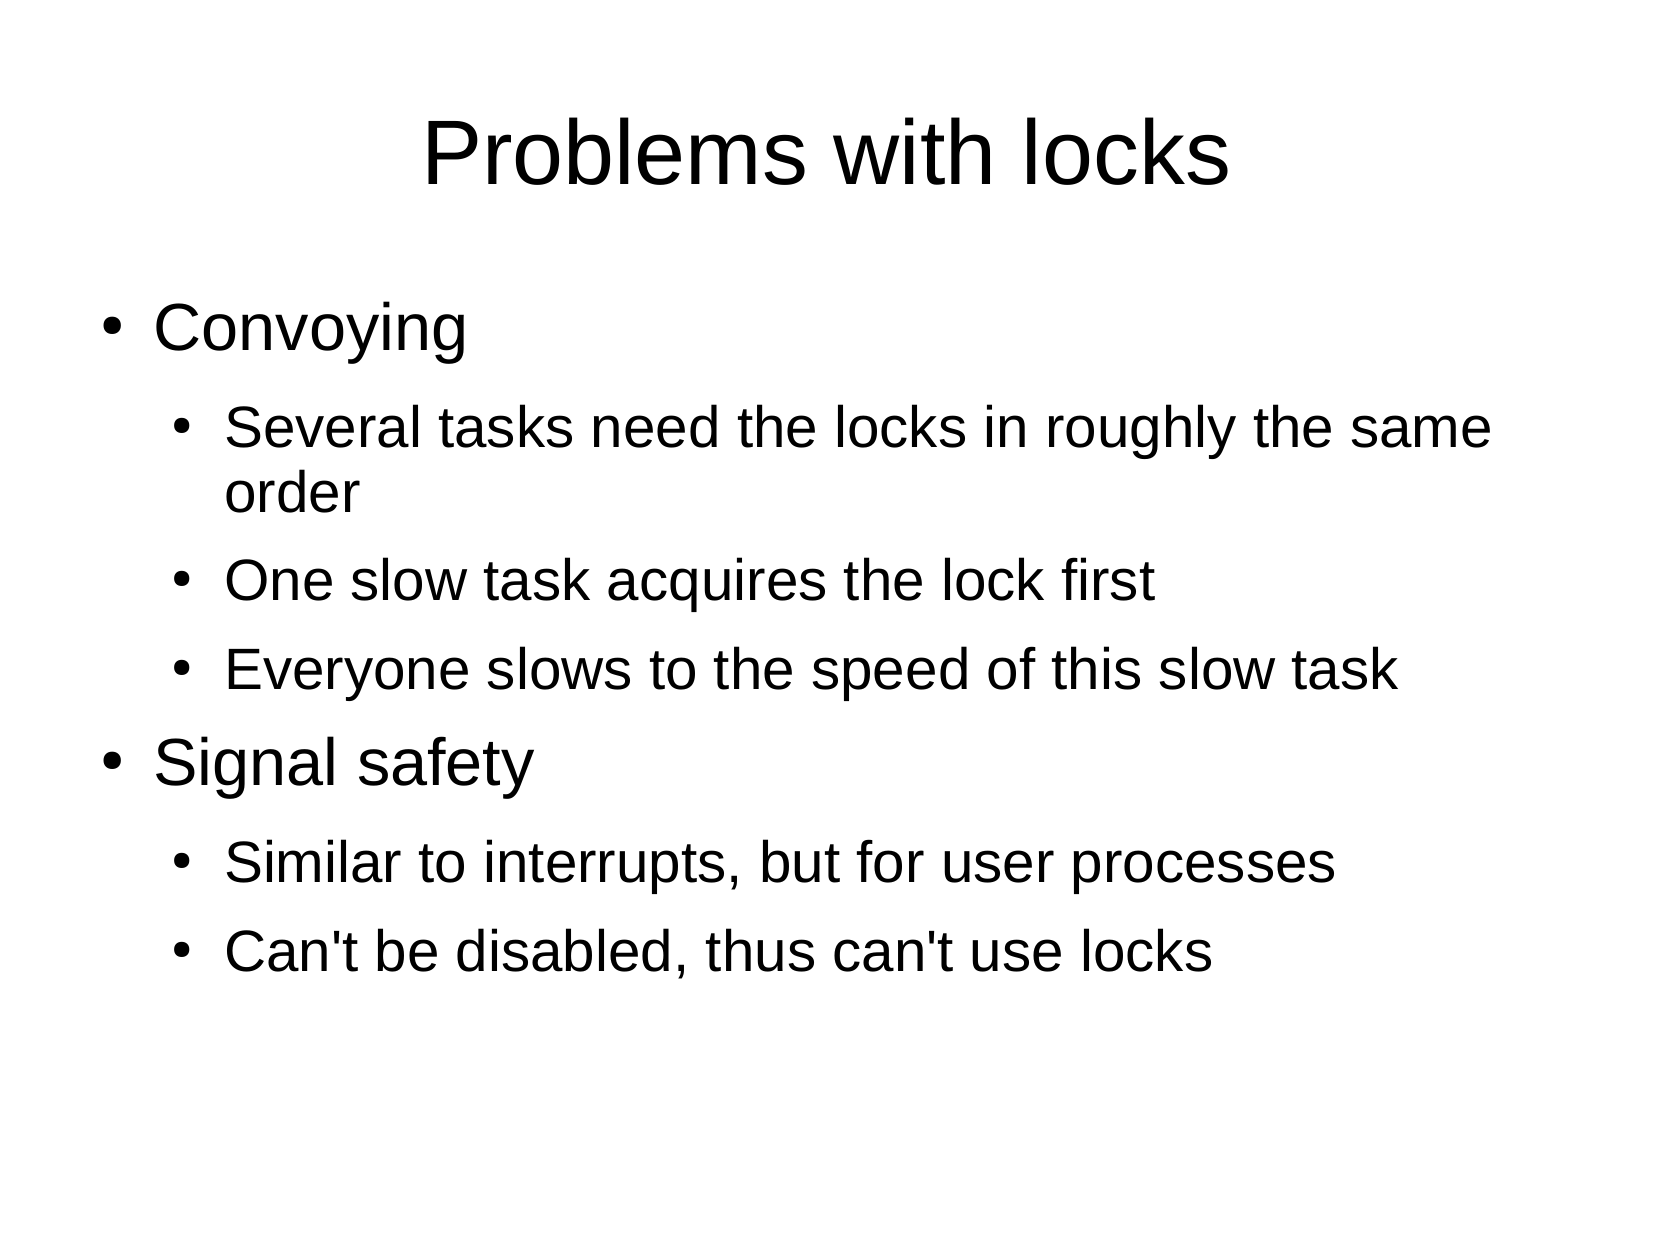

# Problems with locks
Convoying
Several tasks need the locks in roughly the same order
One slow task acquires the lock first
Everyone slows to the speed of this slow task
Signal safety
Similar to interrupts, but for user processes
Can't be disabled, thus can't use locks